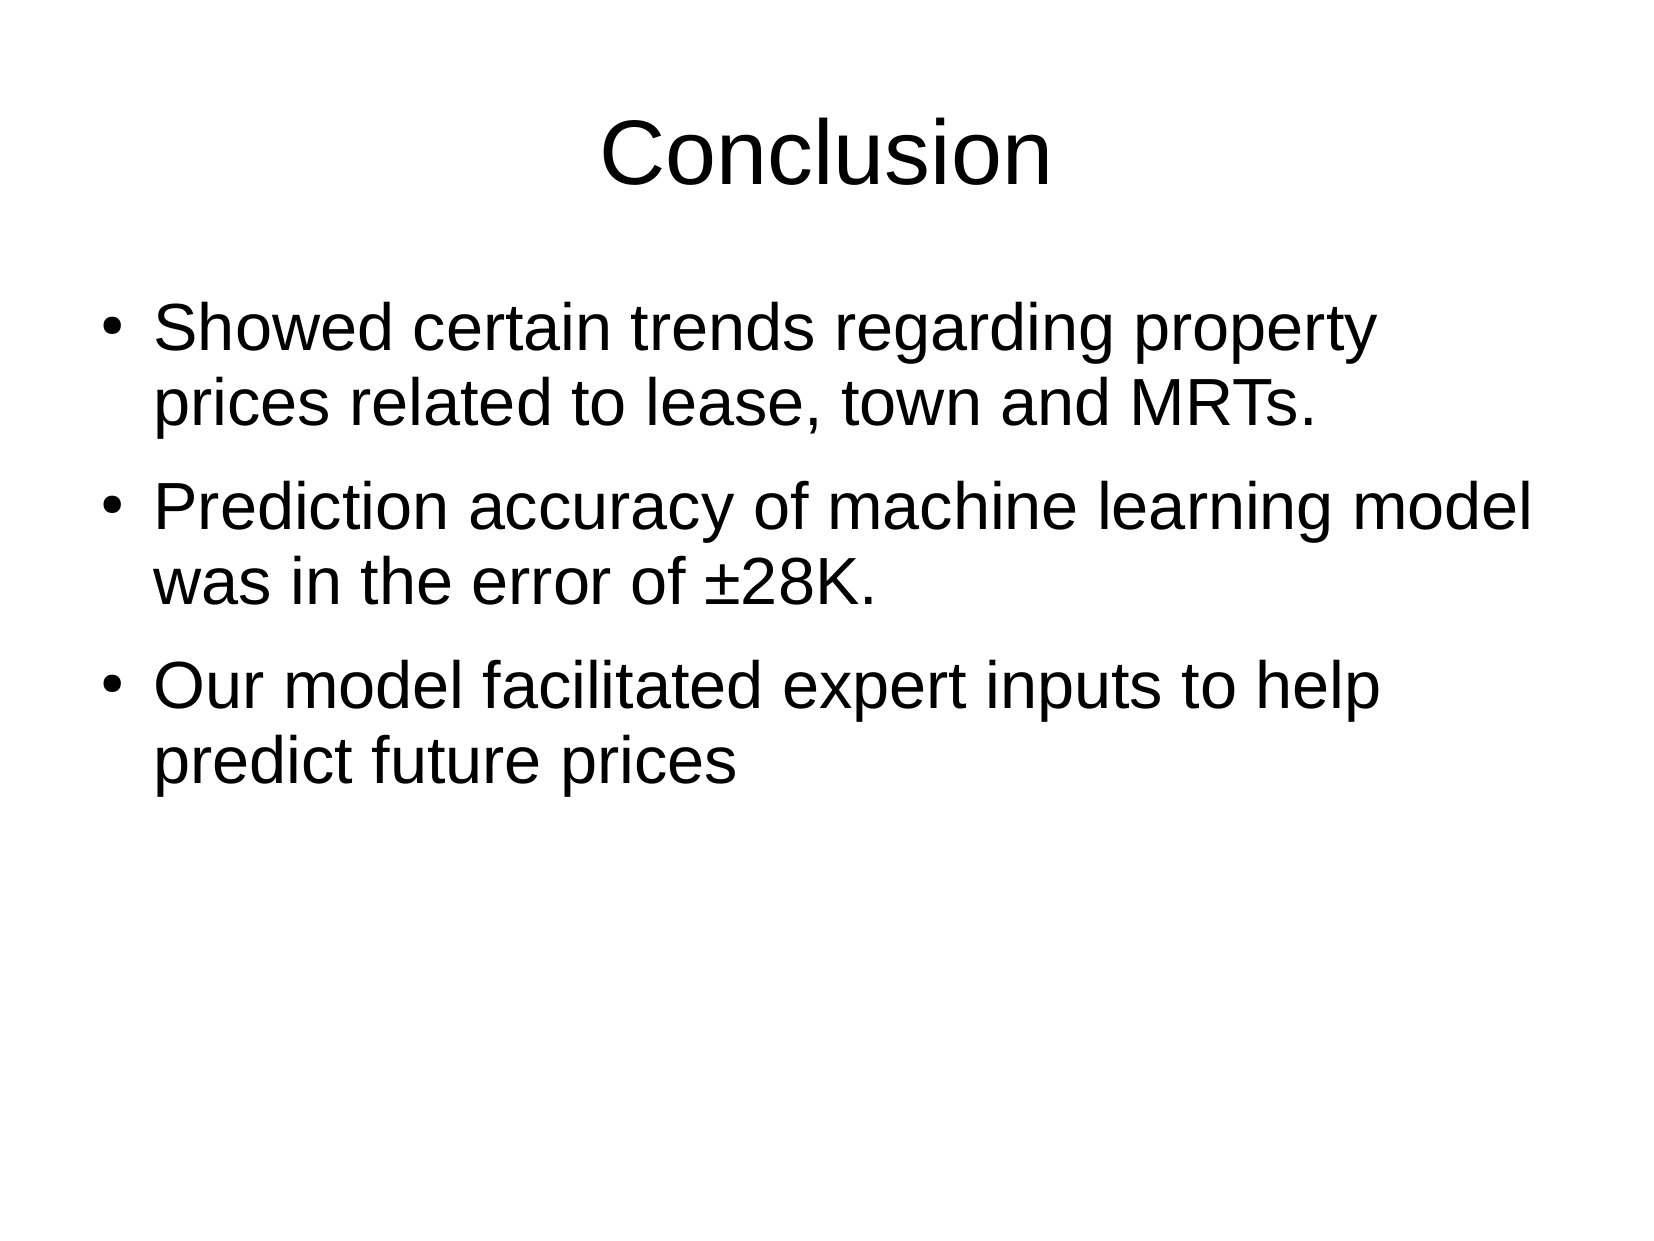

# Conclusion
Showed certain trends regarding property prices related to lease, town and MRTs.
Prediction accuracy of machine learning model was in the error of ±28K.
Our model facilitated expert inputs to help predict future prices